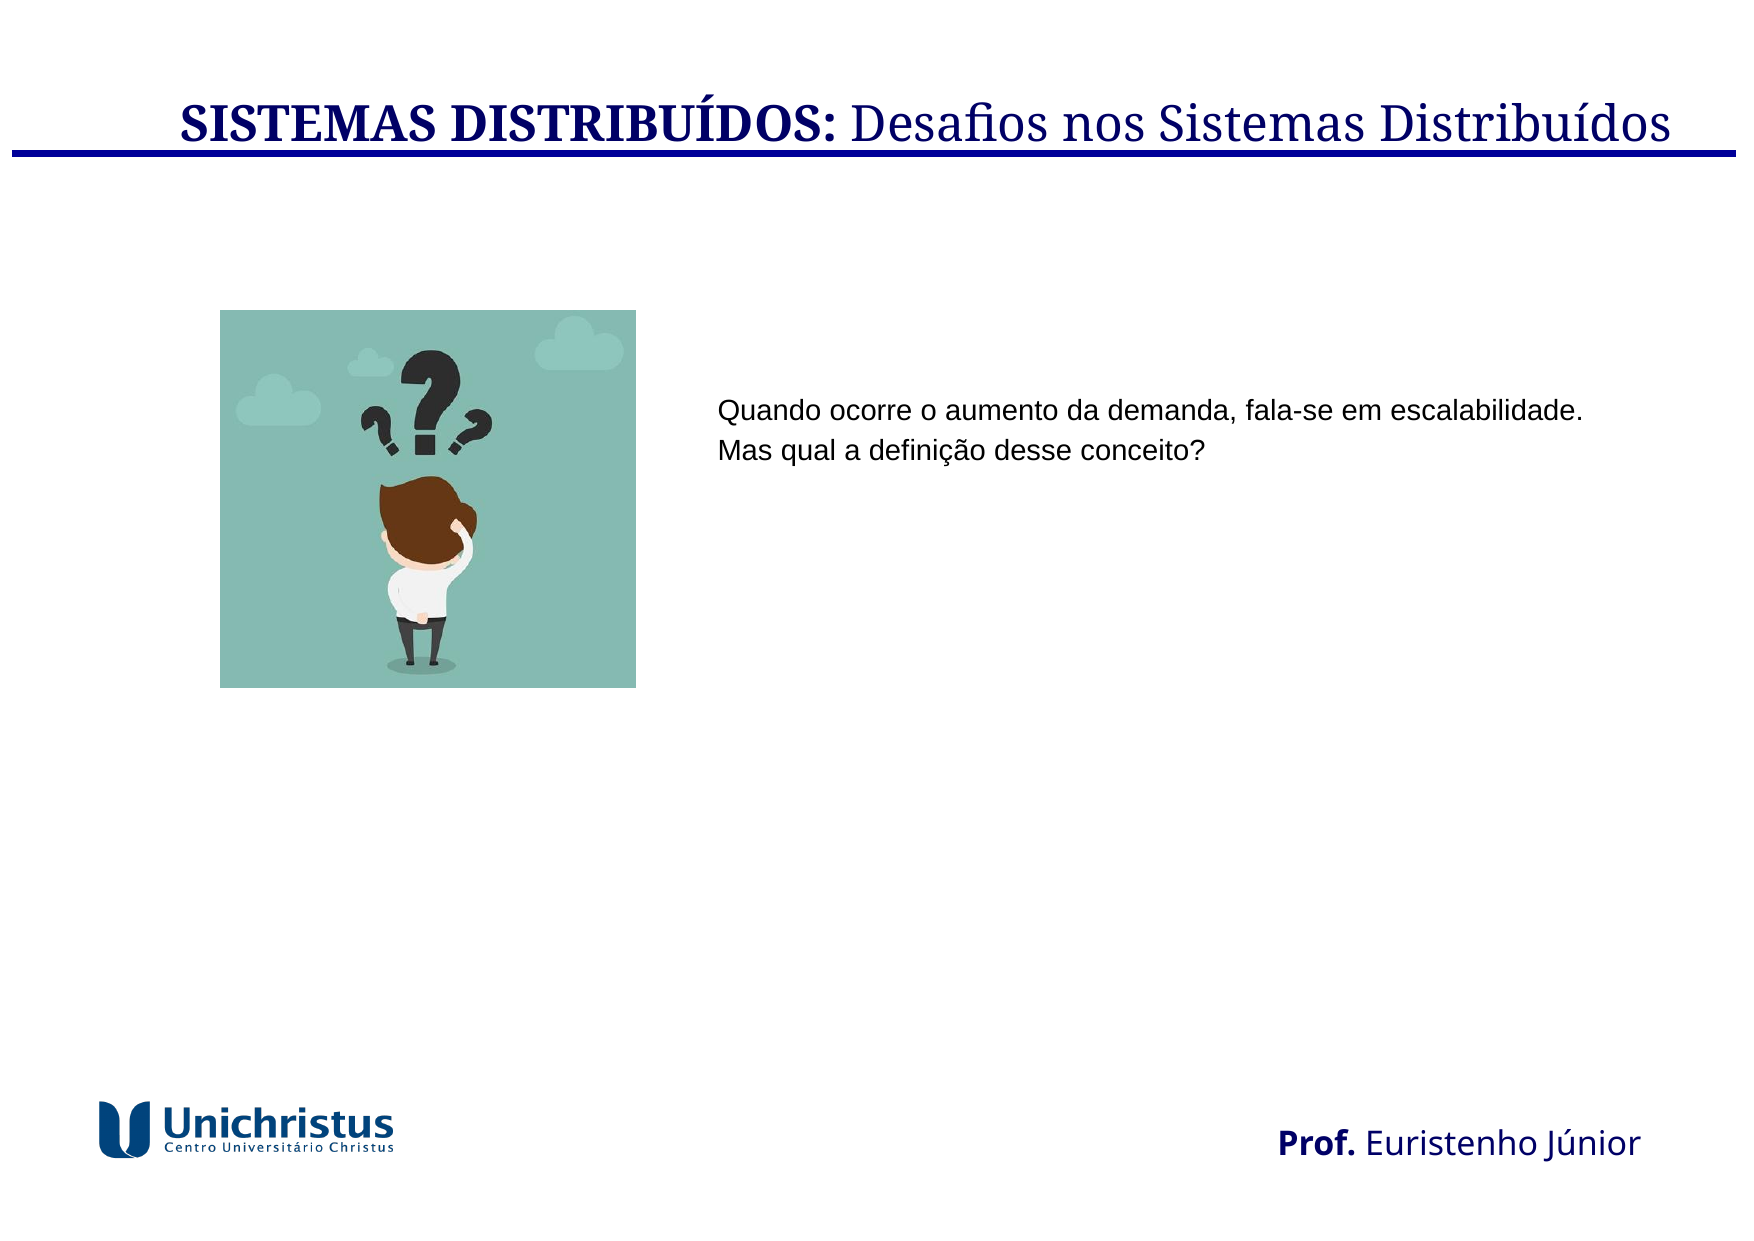

SISTEMAS DISTRIBUÍDOS: Desafios nos Sistemas Distribuídos
Quando ocorre o aumento da demanda, fala-se em escalabilidade. Mas qual a definição desse conceito?
Prof. Euristenho Júnior